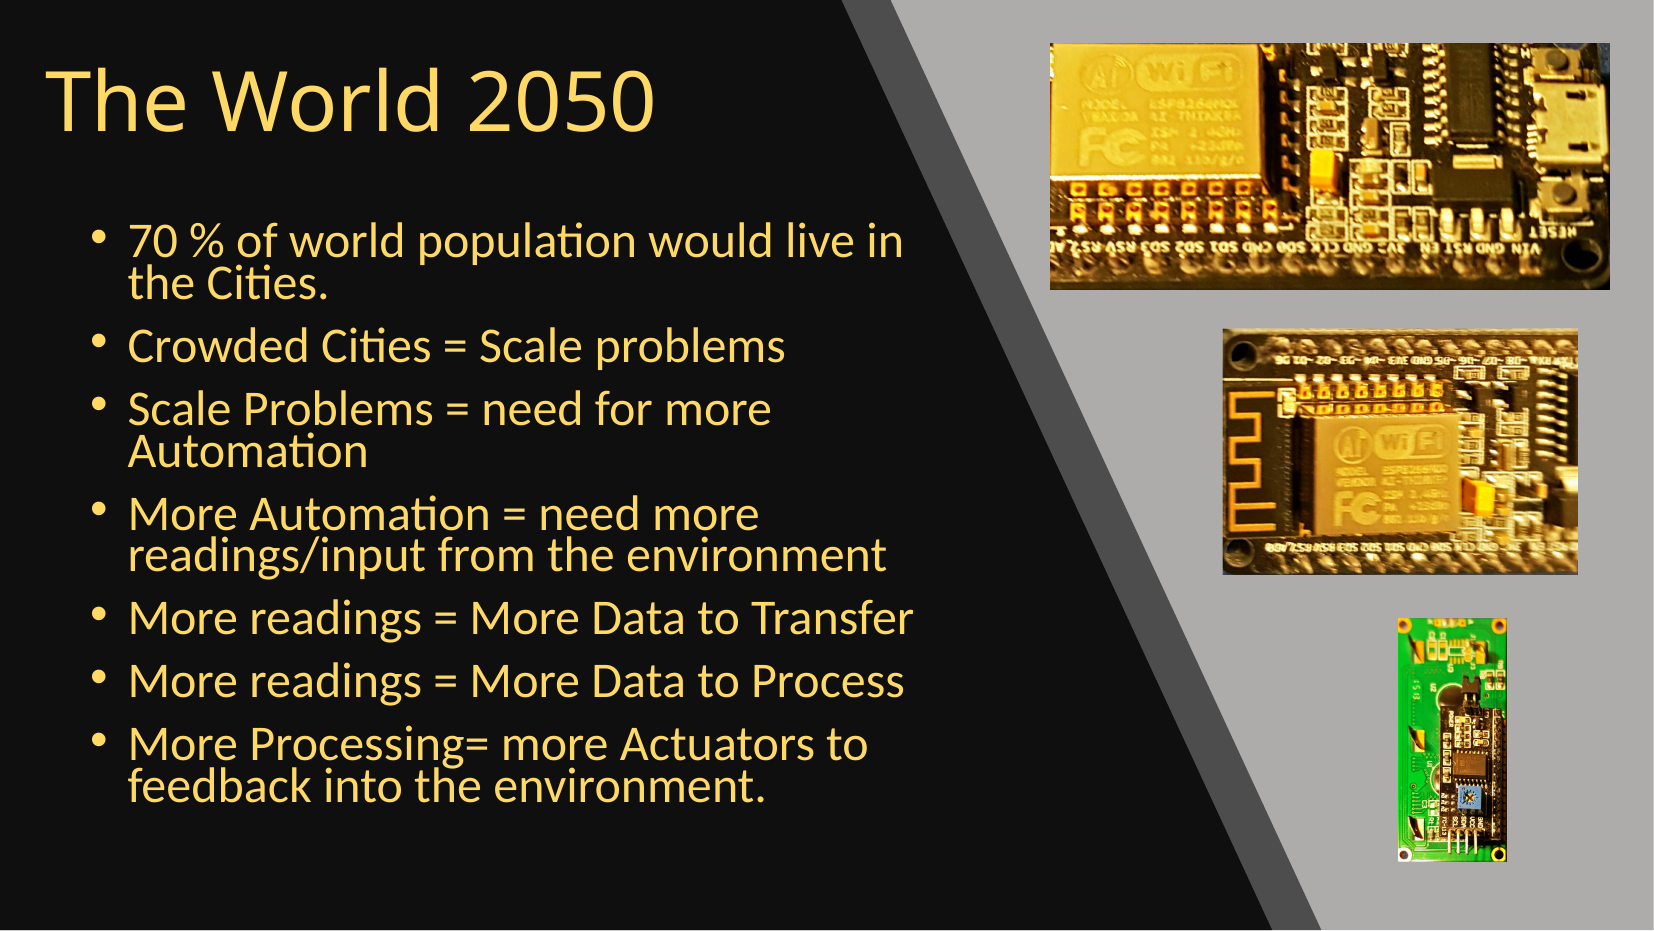

# The World 2050
70 % of world population would live in the Cities.
Crowded Cities = Scale problems
Scale Problems = need for more Automation
More Automation = need more readings/input from the environment
More readings = More Data to Transfer
More readings = More Data to Process
More Processing= more Actuators to feedback into the environment.